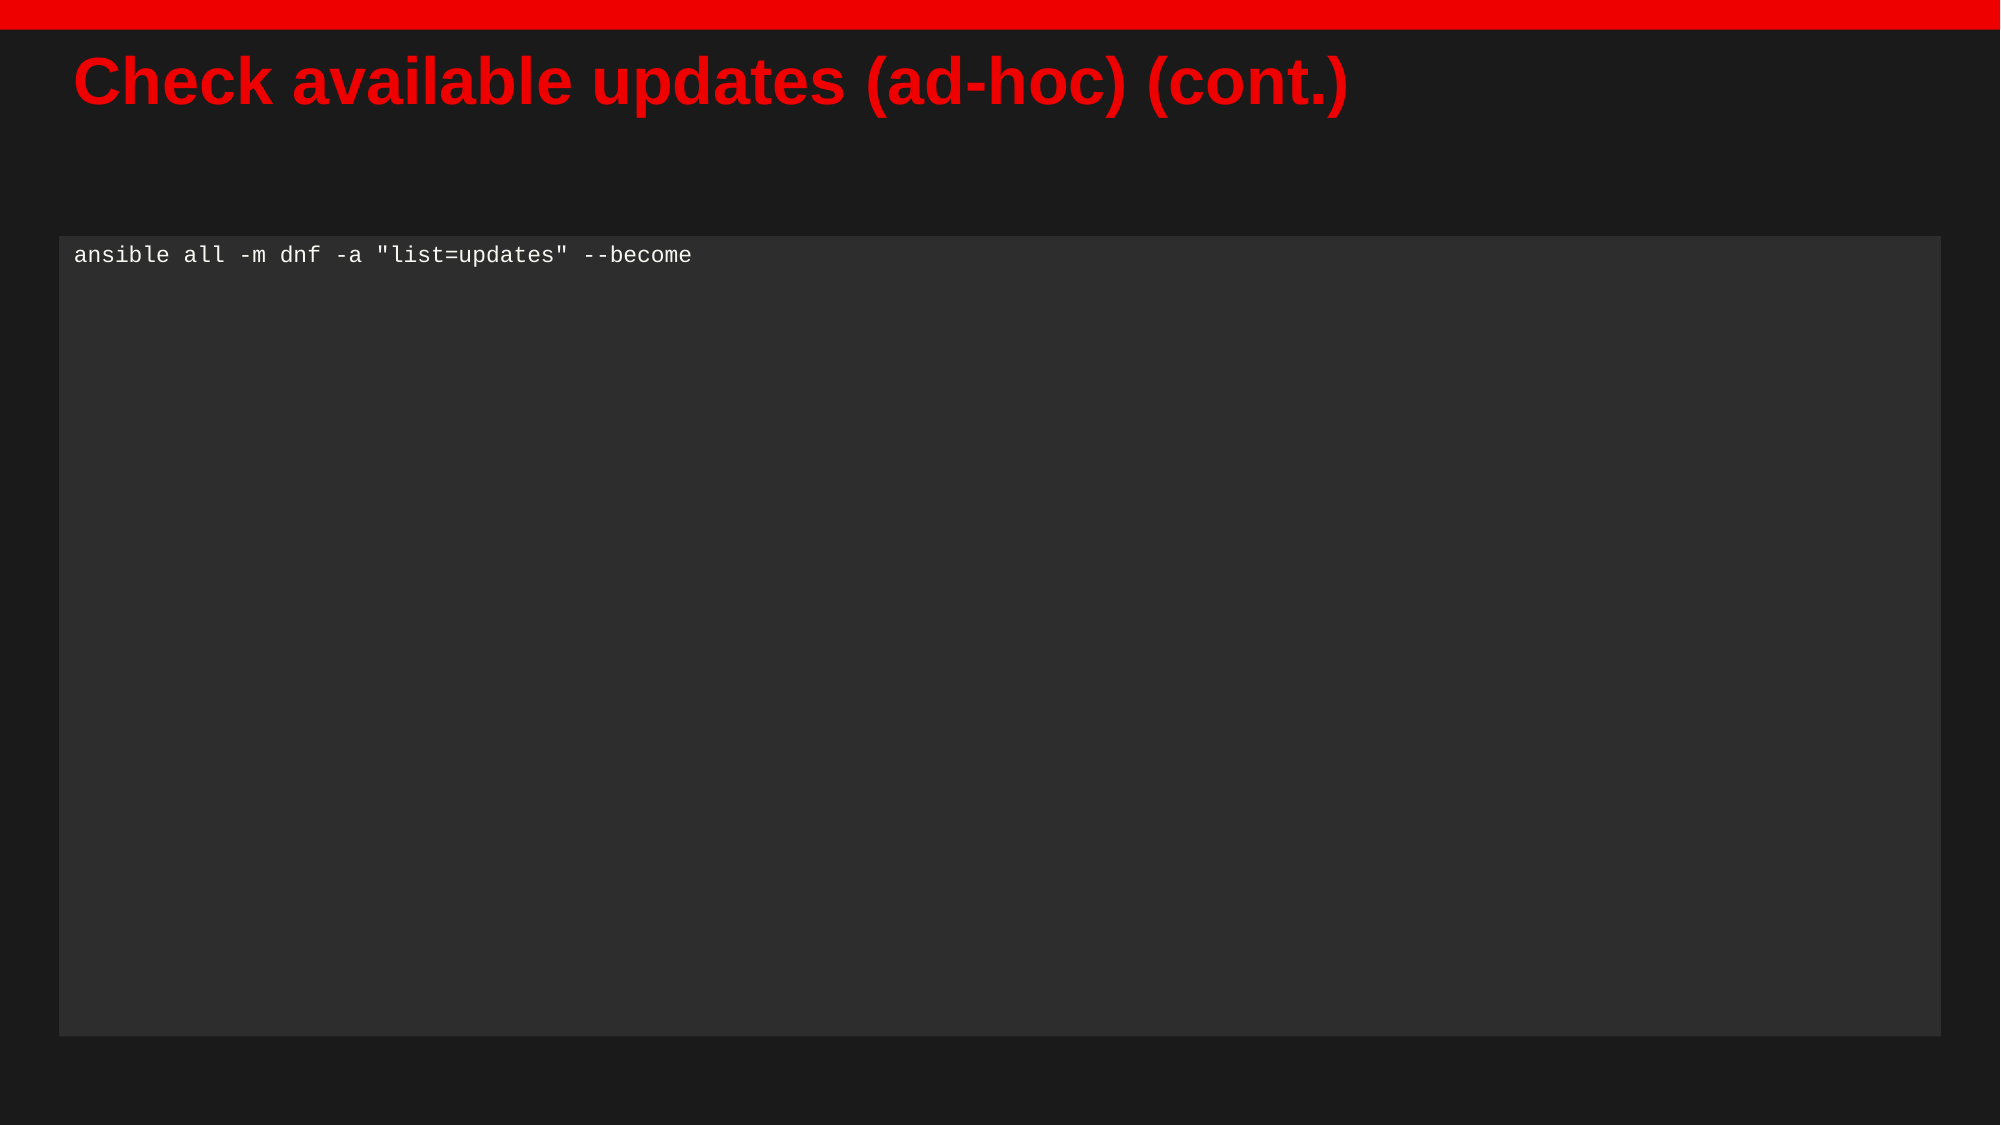

Check available updates (ad-hoc) (cont.)
ansible all -m dnf -a "list=updates" --become